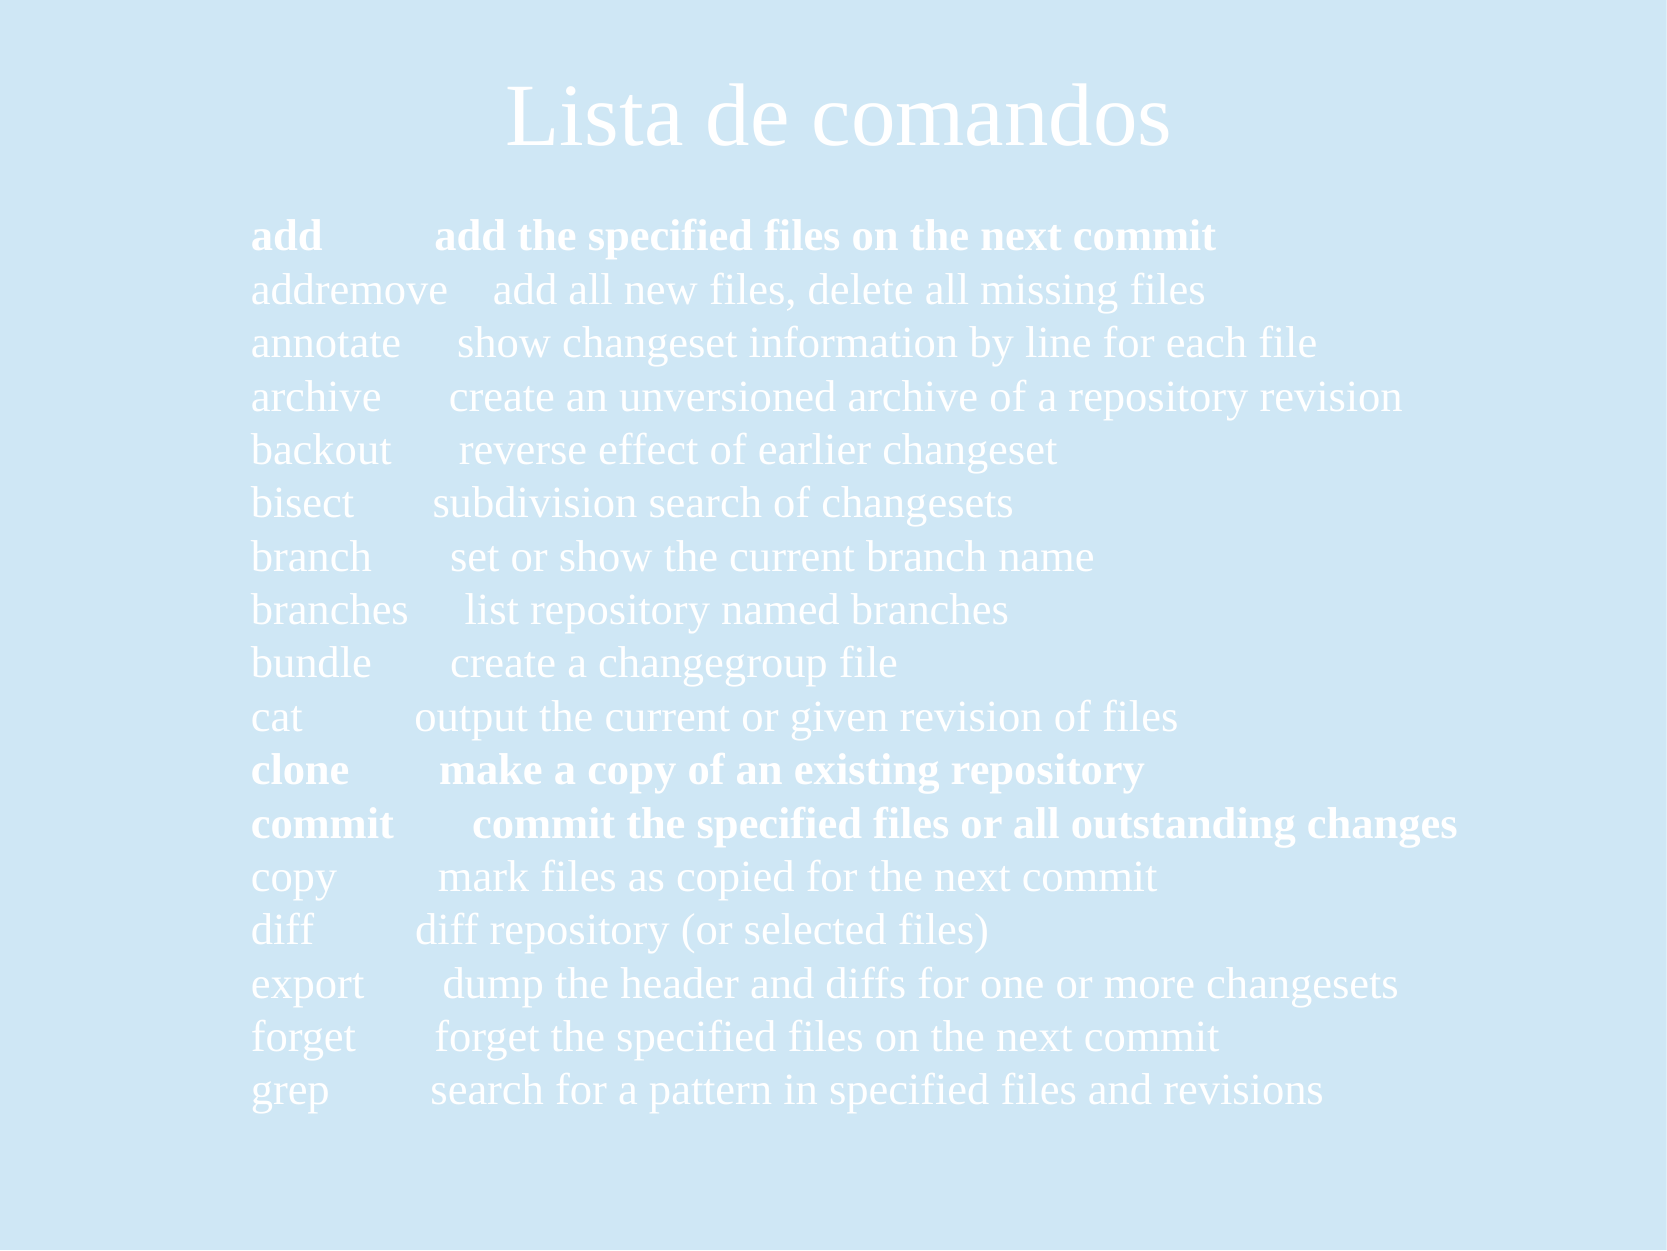

# Lista de comandos
 add          add the specified files on the next commit
 addremove    add all new files, delete all missing files
 annotate     show changeset information by line for each file
 archive      create an unversioned archive of a repository revision
 backout      reverse effect of earlier changeset
 bisect       subdivision search of changesets
 branch       set or show the current branch name
 branches     list repository named branches
 bundle       create a changegroup file
 cat          output the current or given revision of files
 clone        make a copy of an existing repository
 commit       commit the specified files or all outstanding changes
 copy         mark files as copied for the next commit
 diff         diff repository (or selected files)
 export       dump the header and diffs for one or more changesets
 forget       forget the specified files on the next commit
 grep         search for a pattern in specified files and revisions